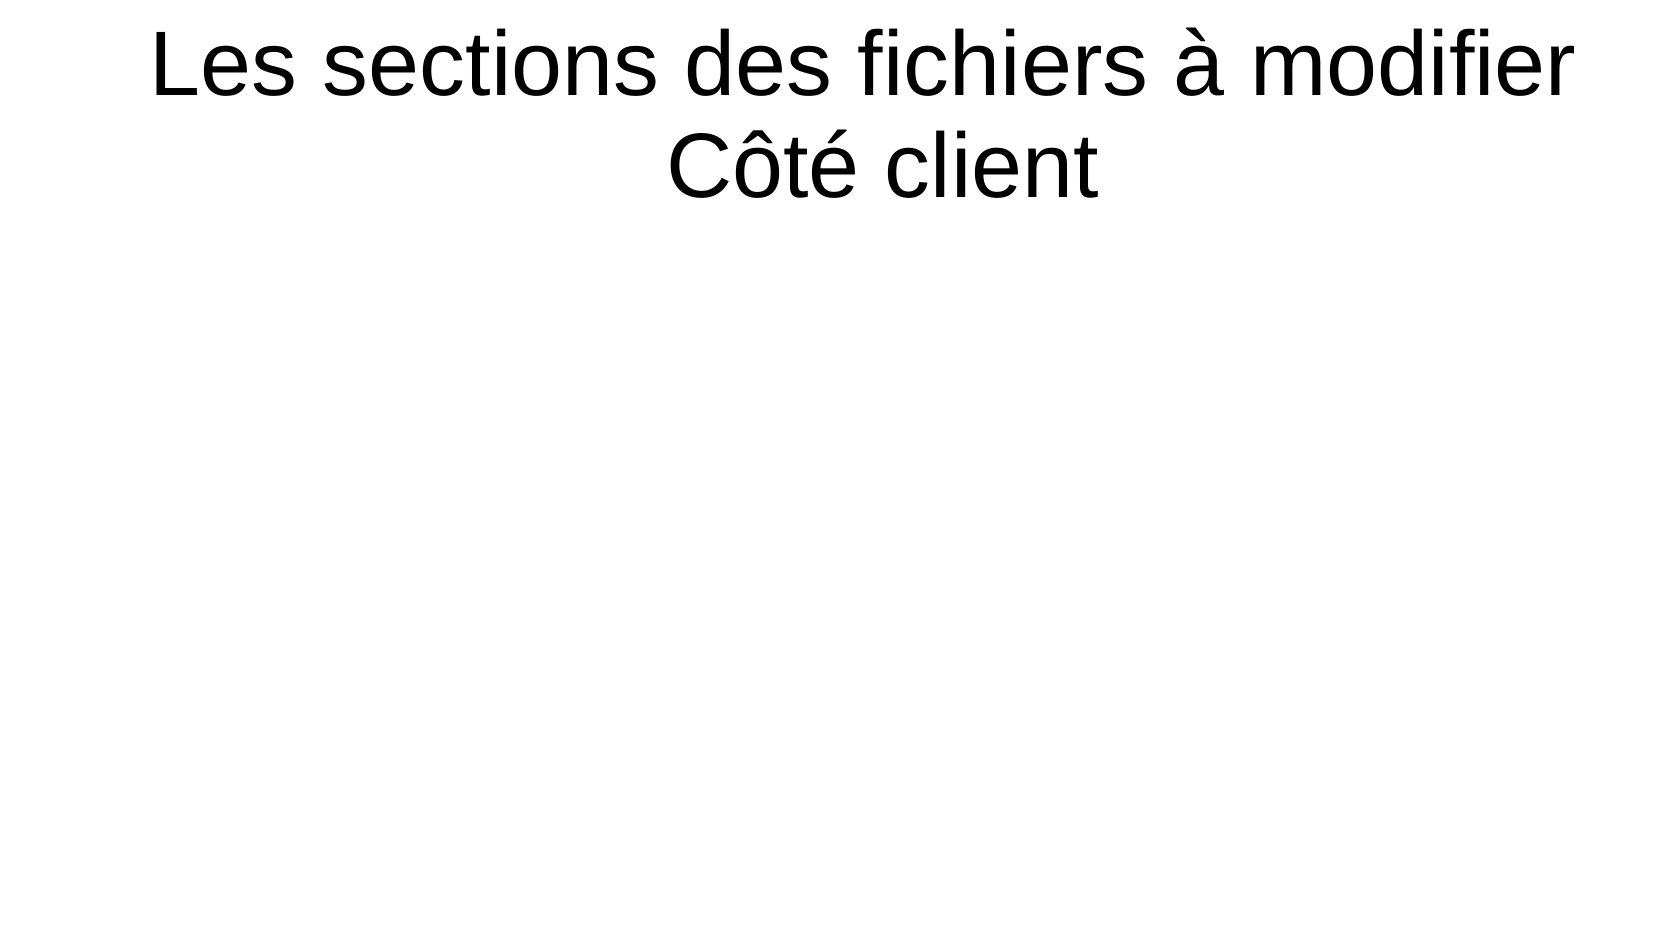

# Les sections des fichiers à modifier Côté client